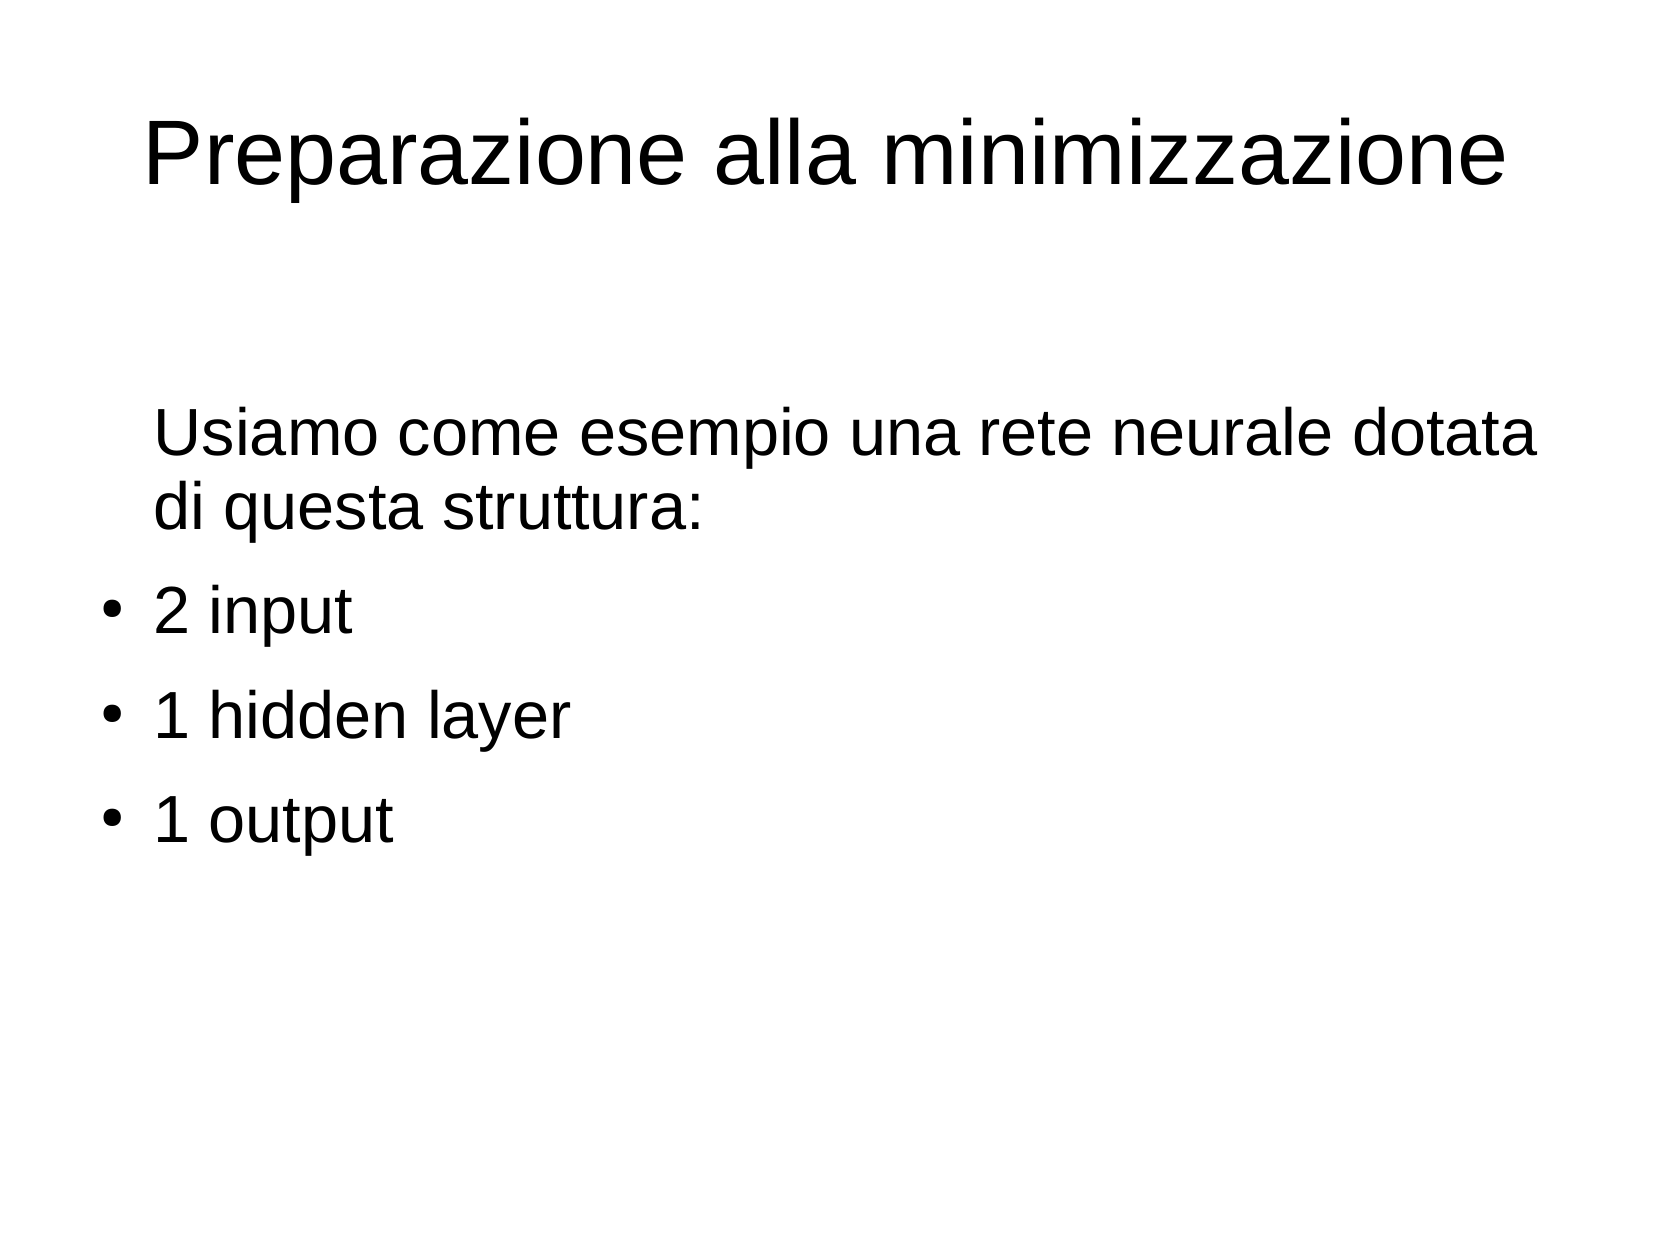

# Preparazione alla minimizzazione
Usiamo come esempio una rete neurale dotata di questa struttura:
2 input
1 hidden layer
1 output